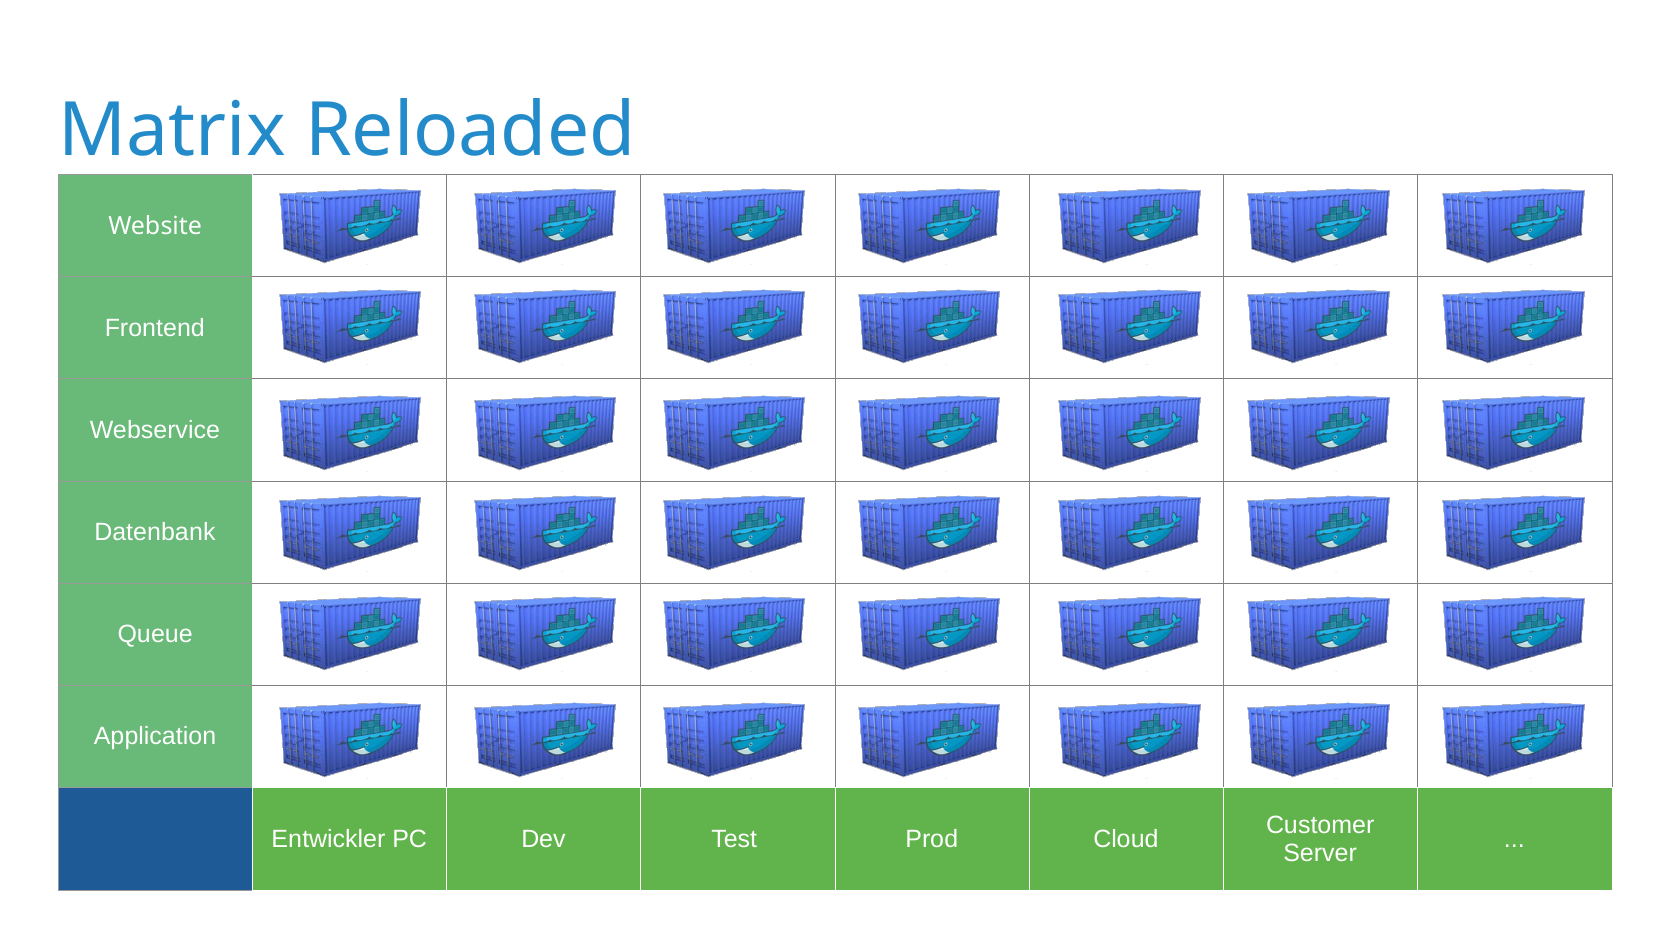

Matrix Reloaded
| Website | | | | | | | |
| --- | --- | --- | --- | --- | --- | --- | --- |
| Frontend | | | | | | | |
| Webservice | | | | | | | |
| Datenbank | | | | | | | |
| Queue | | | | | | | |
| Application | | | | | | | |
| | Entwickler PC | Dev | Test | Prod | Cloud | Customer Server | ... |
#